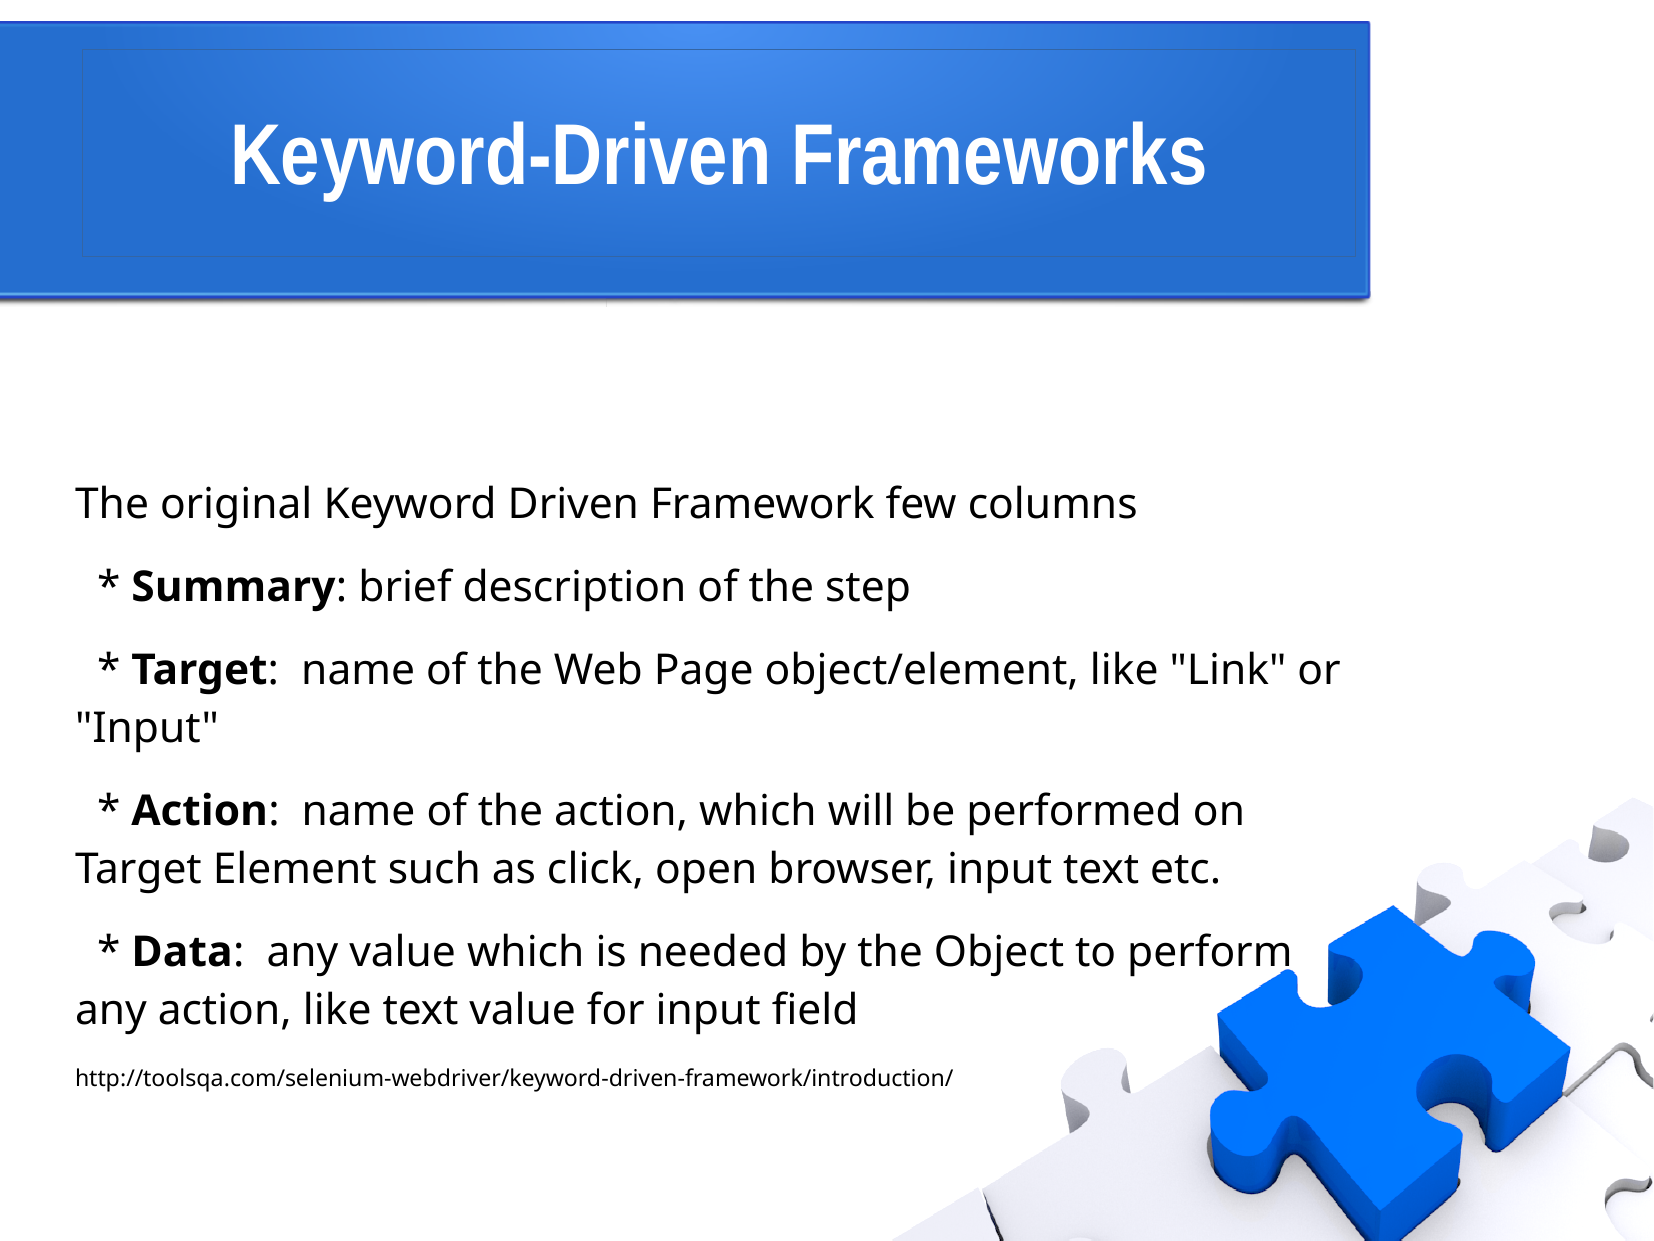

# Keyword-Driven Frameworks
The original Keyword Driven Framework few columns
 * Summary: brief description of the step
 * Target: name of the Web Page object/element, like "Link" or "Input"
 * Action: name of the action, which will be performed on Target Element such as click, open browser, input text etc.
 * Data: any value which is needed by the Object to perform any action, like text value for input field
http://toolsqa.com/selenium-webdriver/keyword-driven-framework/introduction/